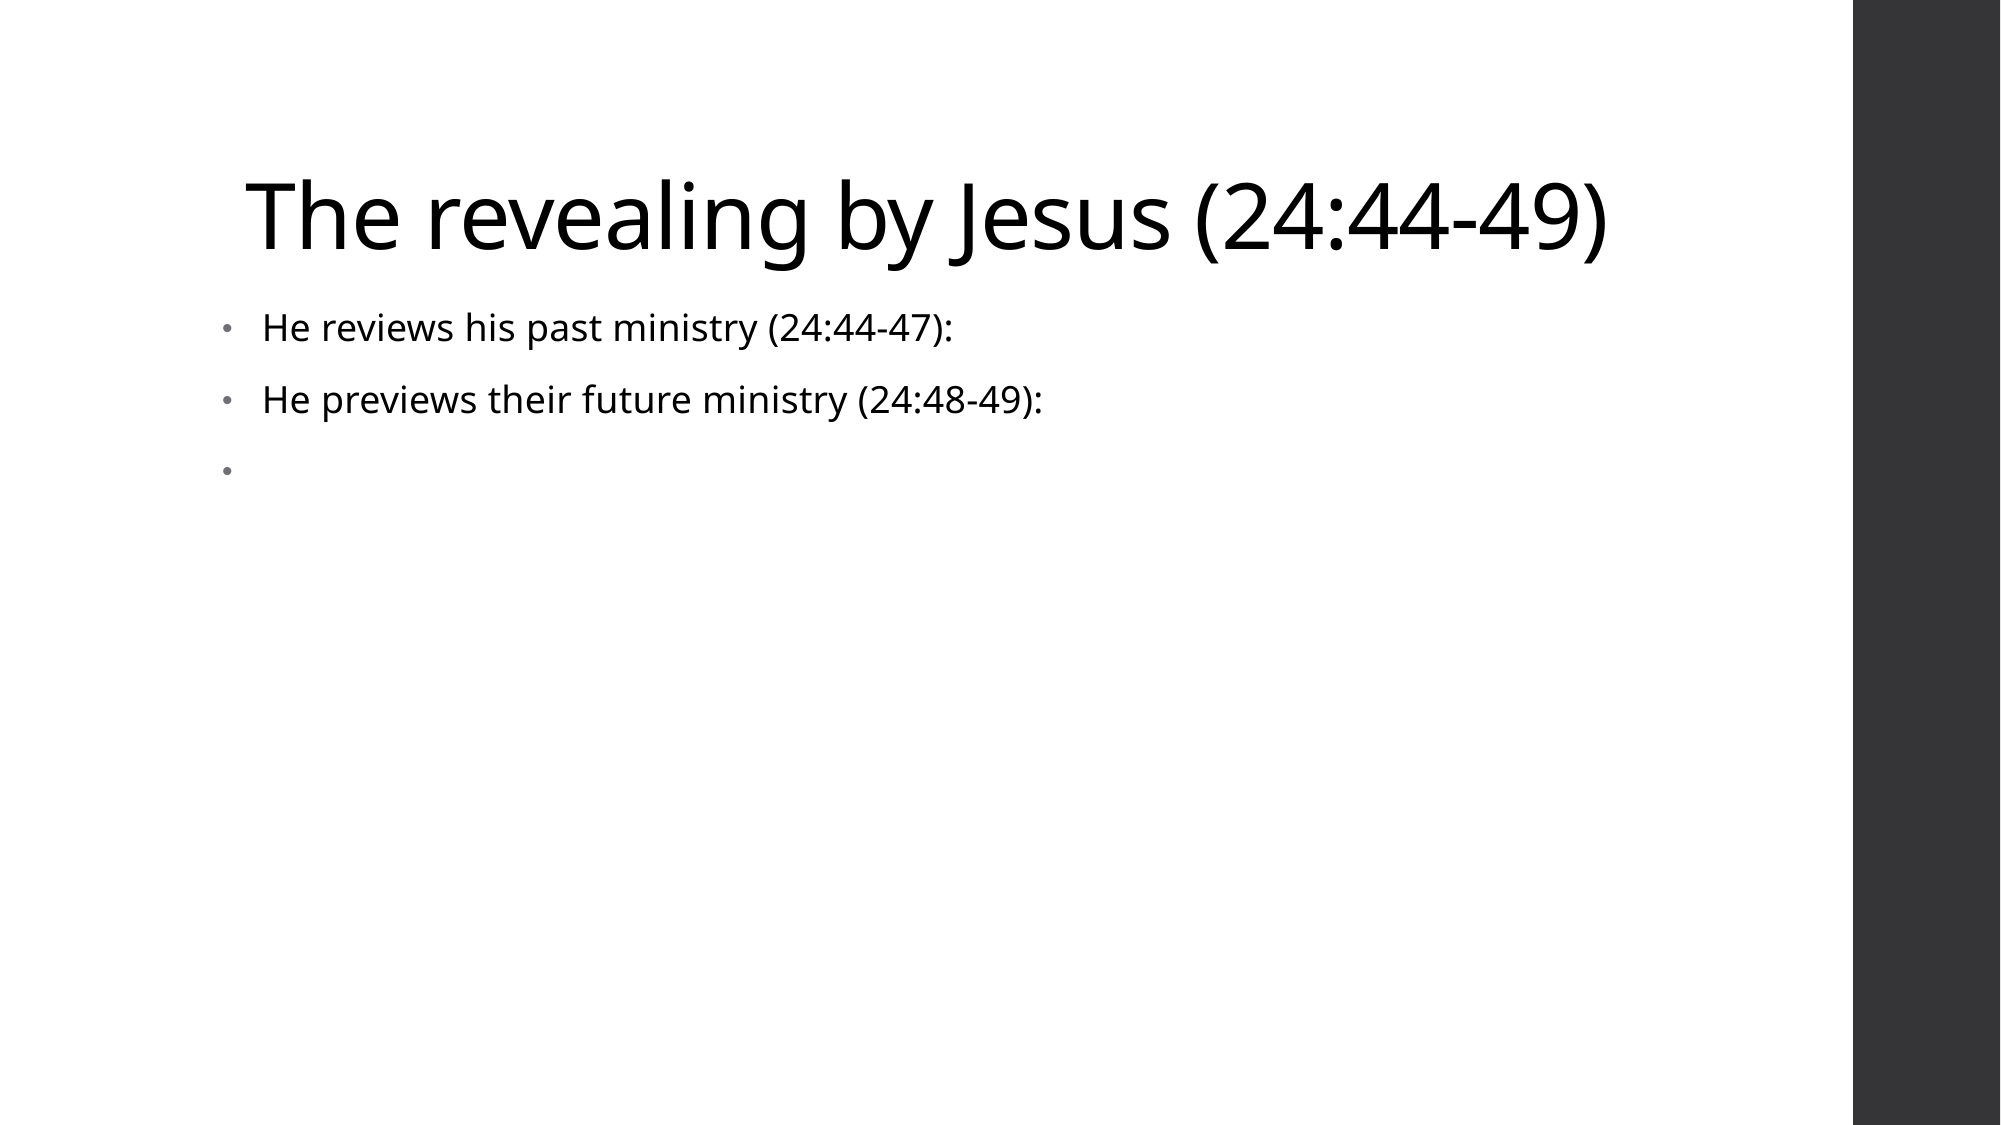

# The revealing by Jesus (24:44-49)
 He reviews his past ministry (24:44-47):
 He previews their future ministry (24:48-49):